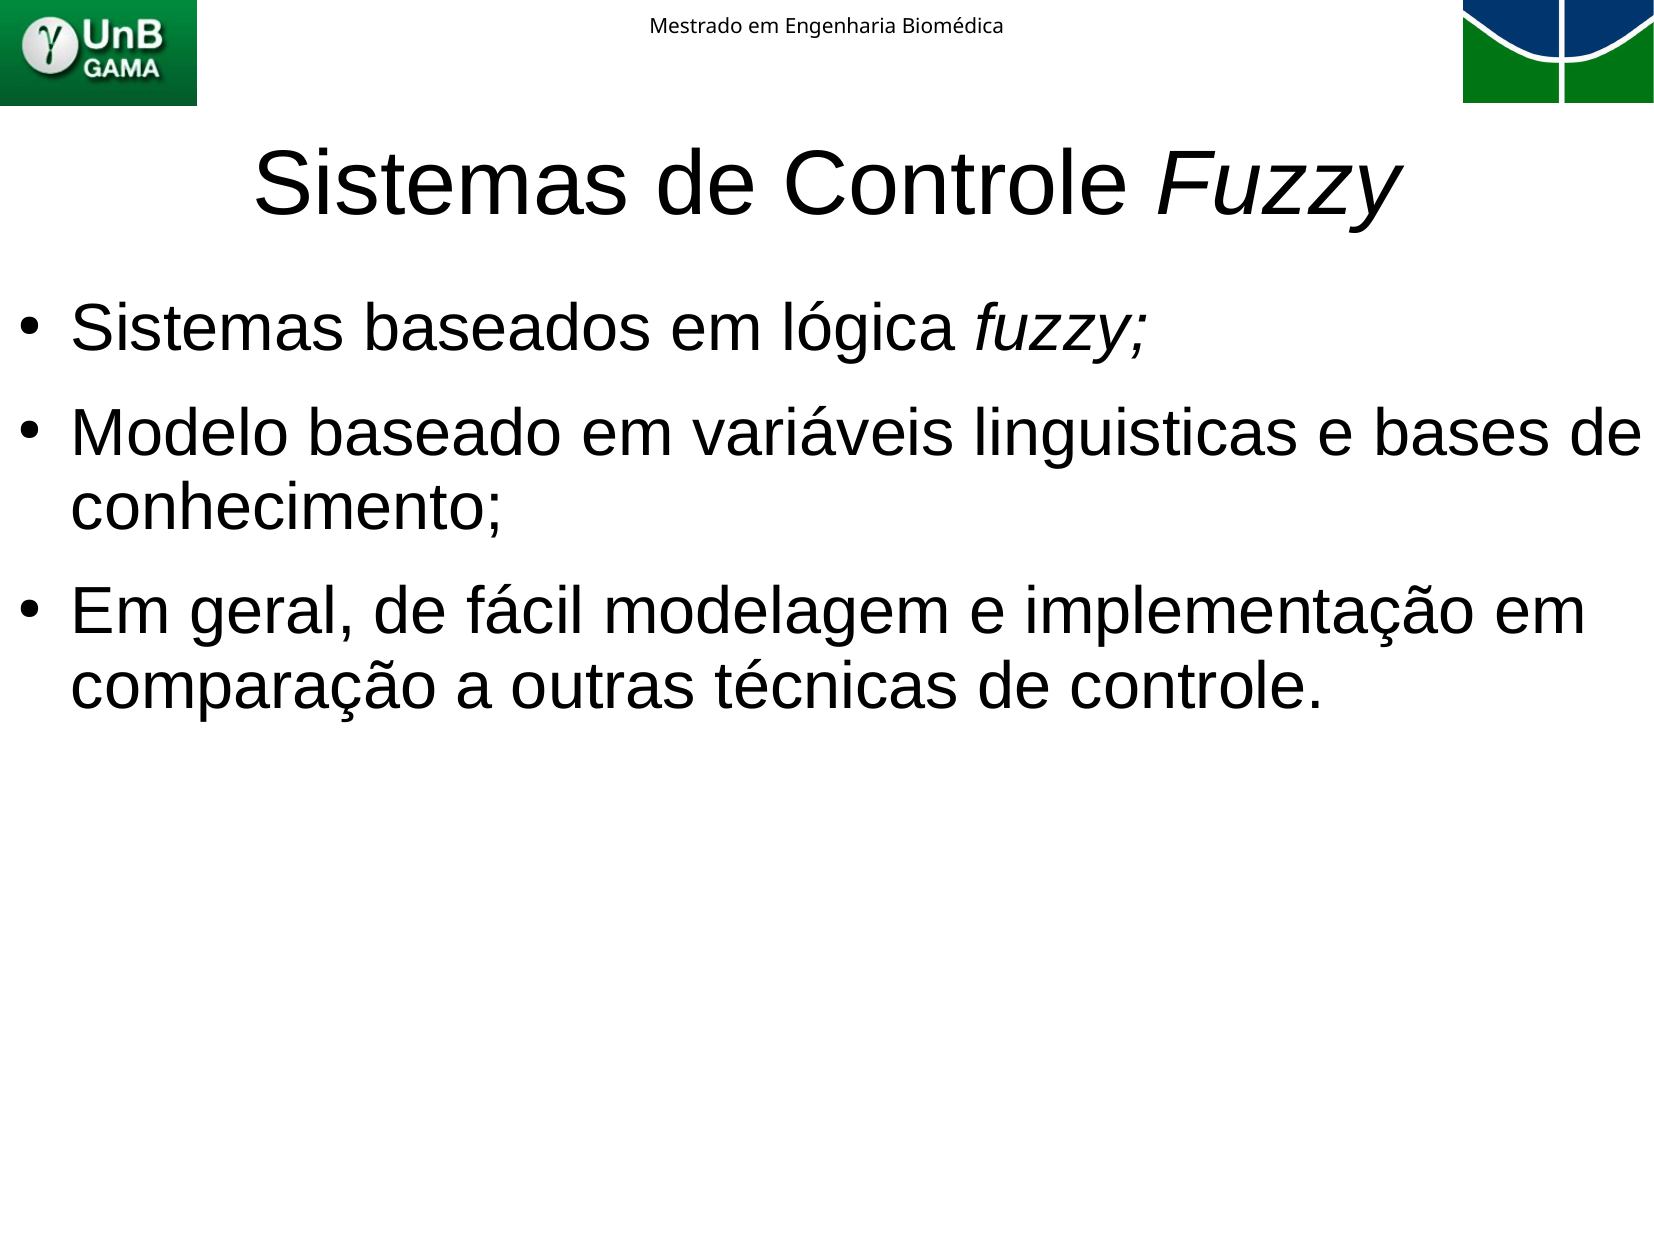

# Sistemas de Controle Fuzzy
Sistemas baseados em lógica fuzzy;
Modelo baseado em variáveis linguisticas e bases de conhecimento;
Em geral, de fácil modelagem e implementação em comparação a outras técnicas de controle.